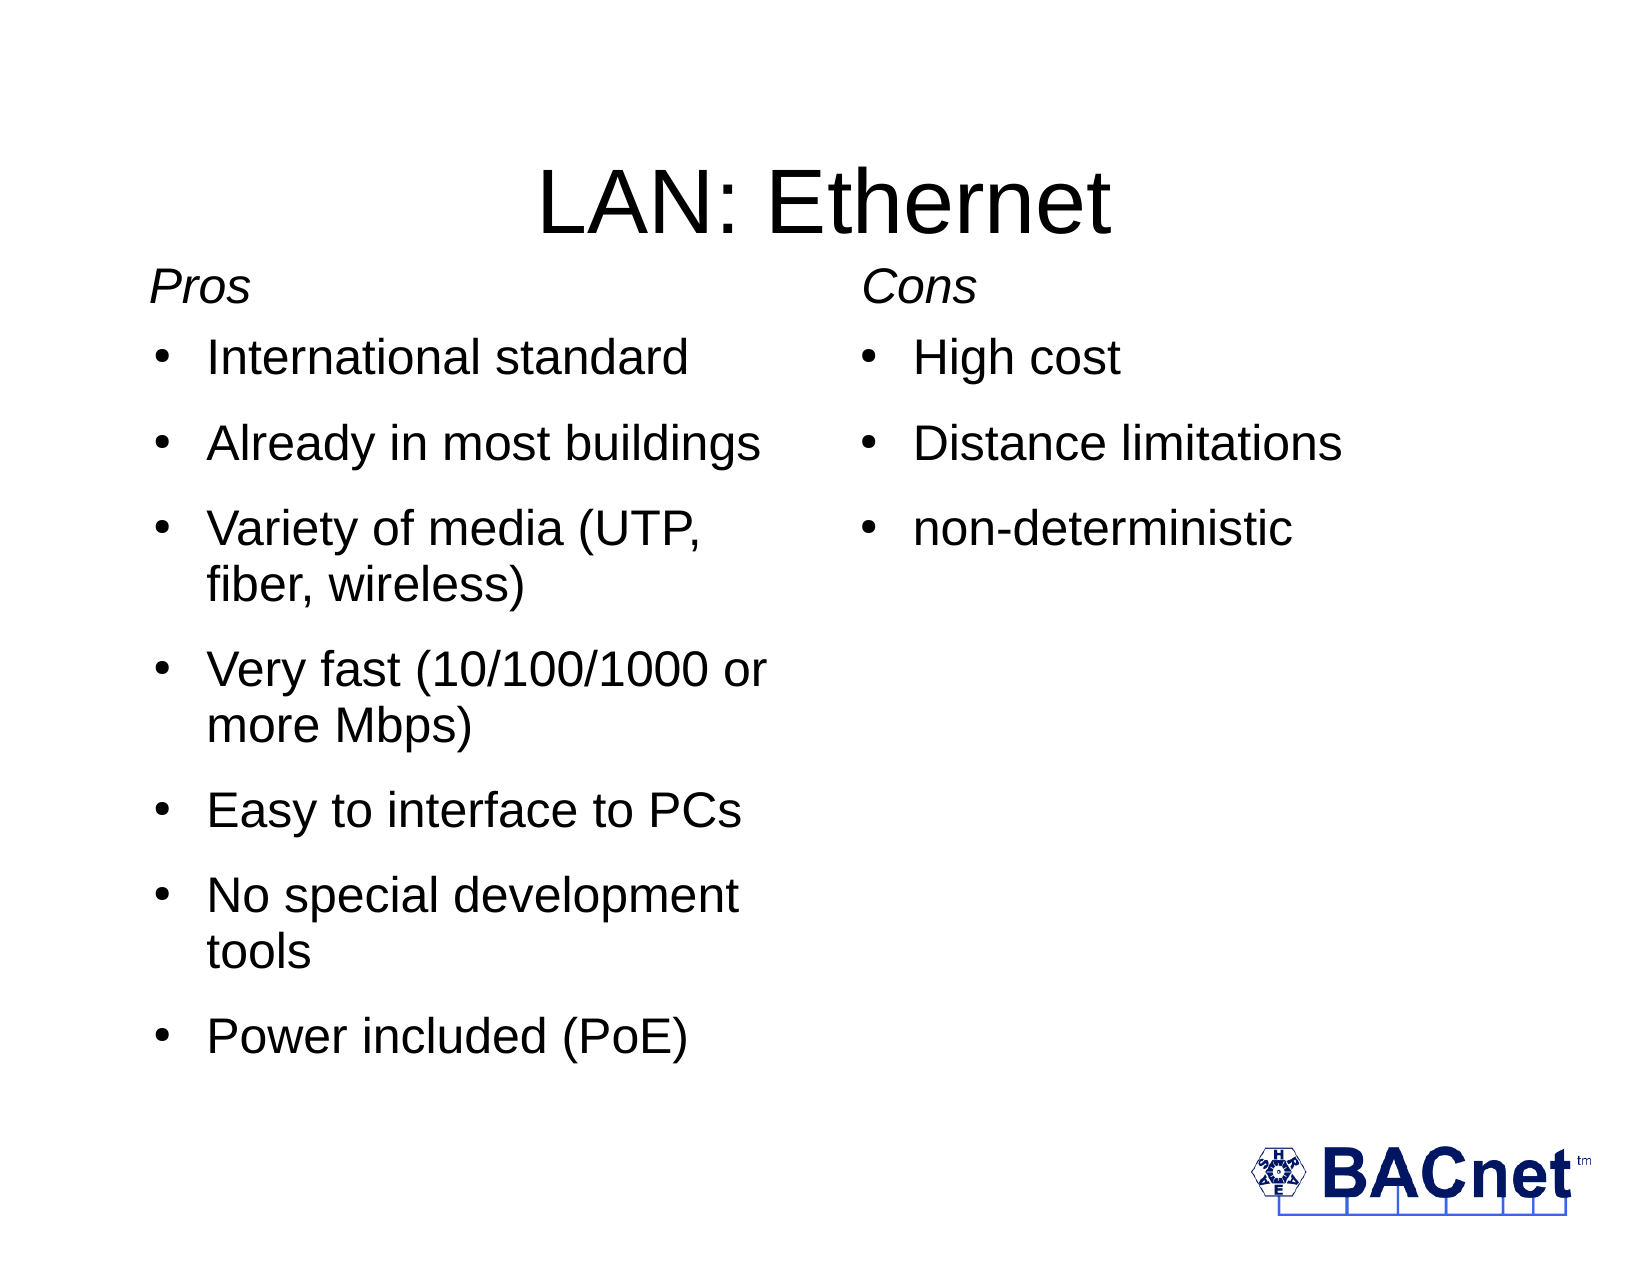

# LAN: Ethernet
Pros
Cons
International standard
Already in most buildings
Variety of media (UTP, fiber, wireless)
Very fast (10/100/1000 or more Mbps)
Easy to interface to PCs
No special development tools
Power included (PoE)
High cost
Distance limitations
non-deterministic